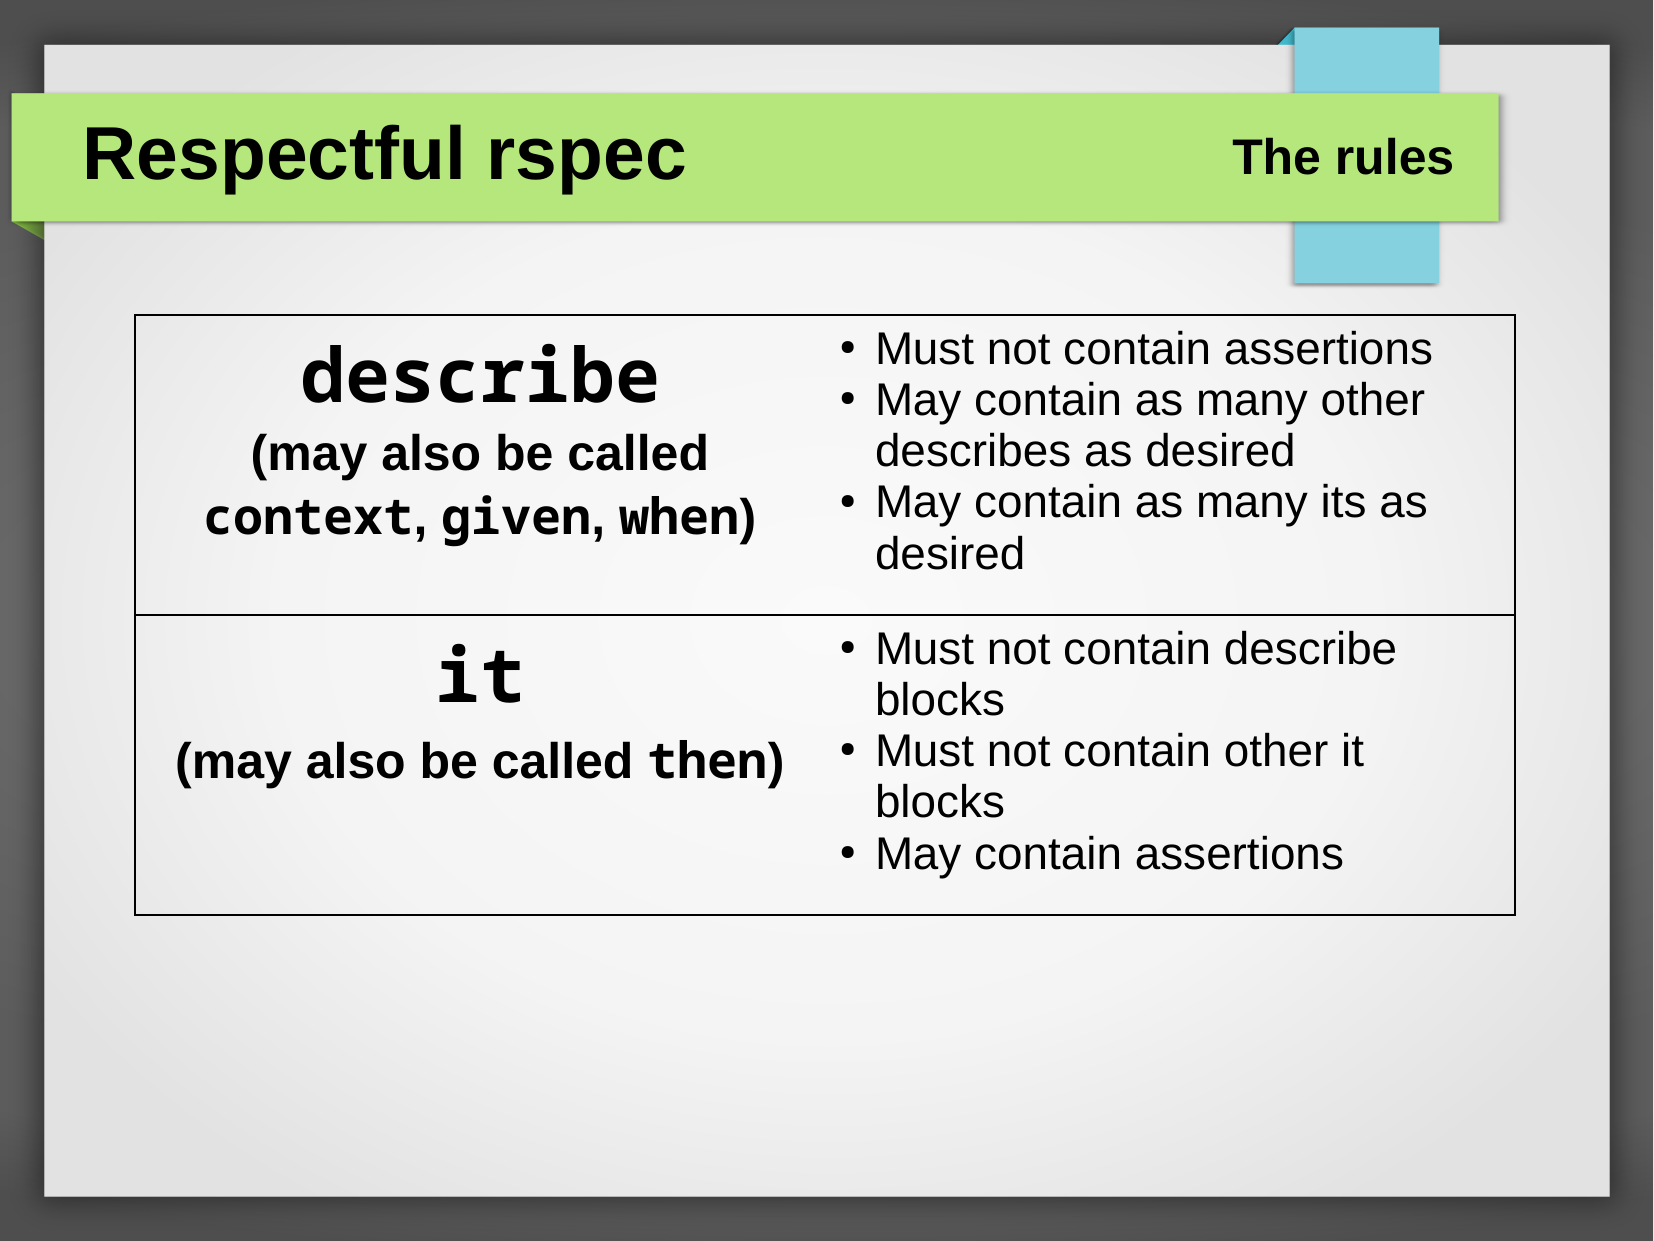

# Respectful rspec
The rules
| describe (may also be called context, given, when) | Must not contain assertions May contain as many other describes as desired May contain as many its as desired |
| --- | --- |
| it (may also be called then) | Must not contain describe blocks Must not contain other it blocks May contain assertions |